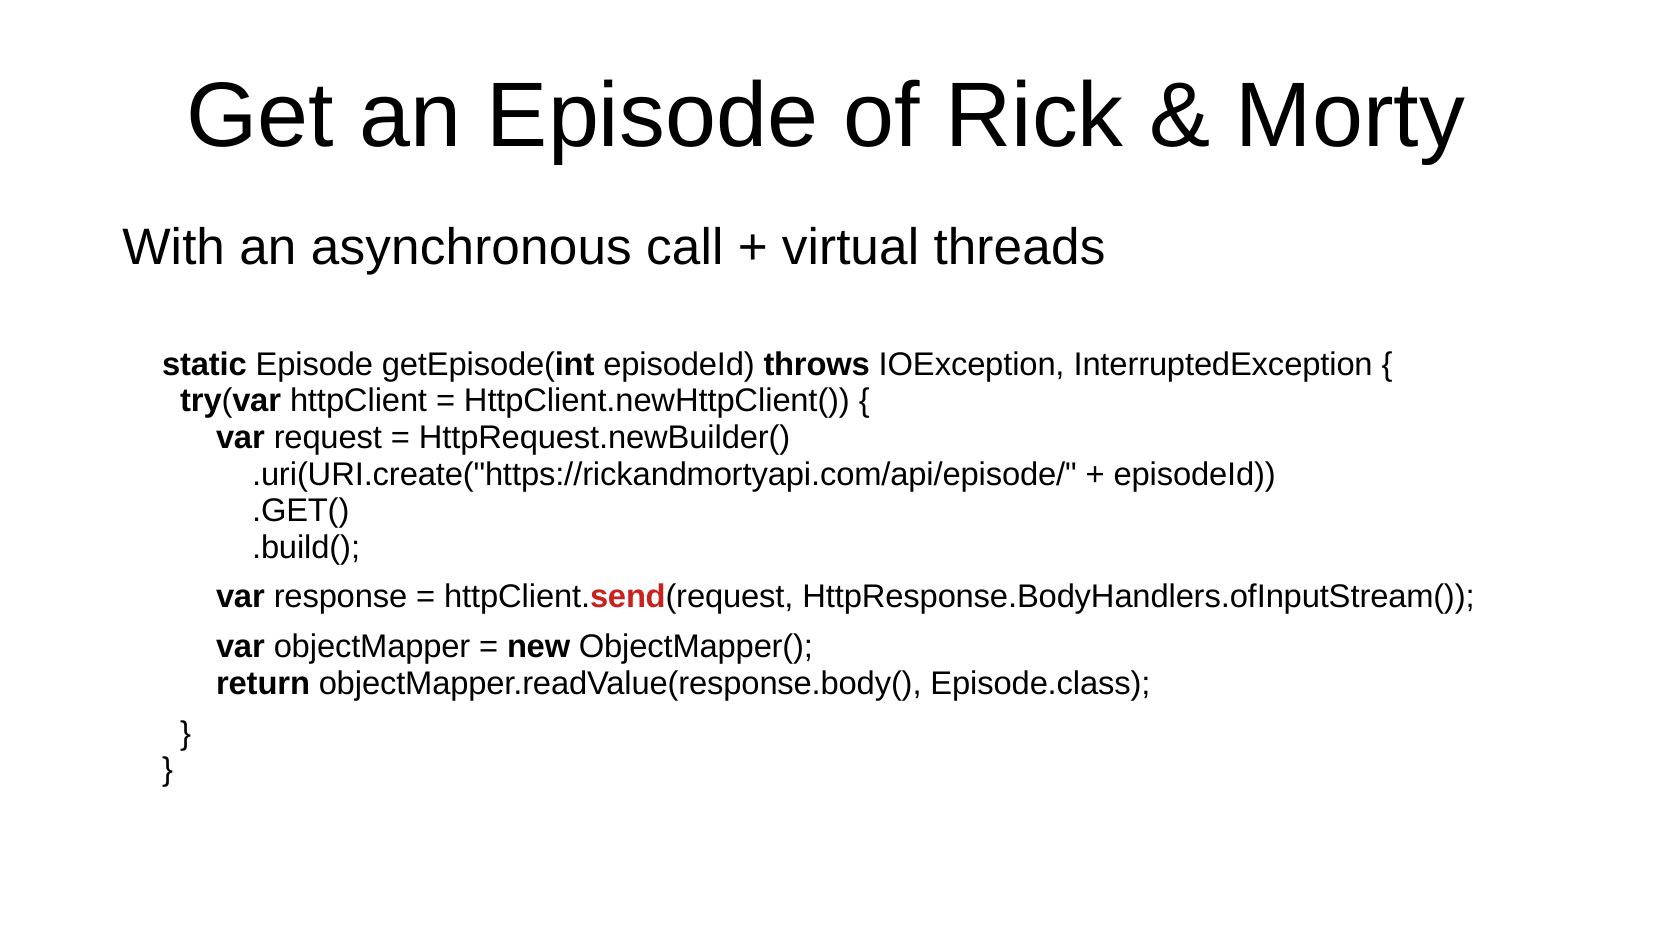

# Get an Episode of Rick & Morty
With an asynchronous call + virtual threads
static Episode getEpisode(int episodeId) throws IOException, InterruptedException {
 try(var httpClient = HttpClient.newHttpClient()) {
 var request = HttpRequest.newBuilder()
 .uri(URI.create("https://rickandmortyapi.com/api/episode/" + episodeId))
 .GET()
 .build();
 var response = httpClient.send(request, HttpResponse.BodyHandlers.ofInputStream());
 var objectMapper = new ObjectMapper();
 return objectMapper.readValue(response.body(), Episode.class);
 }
}